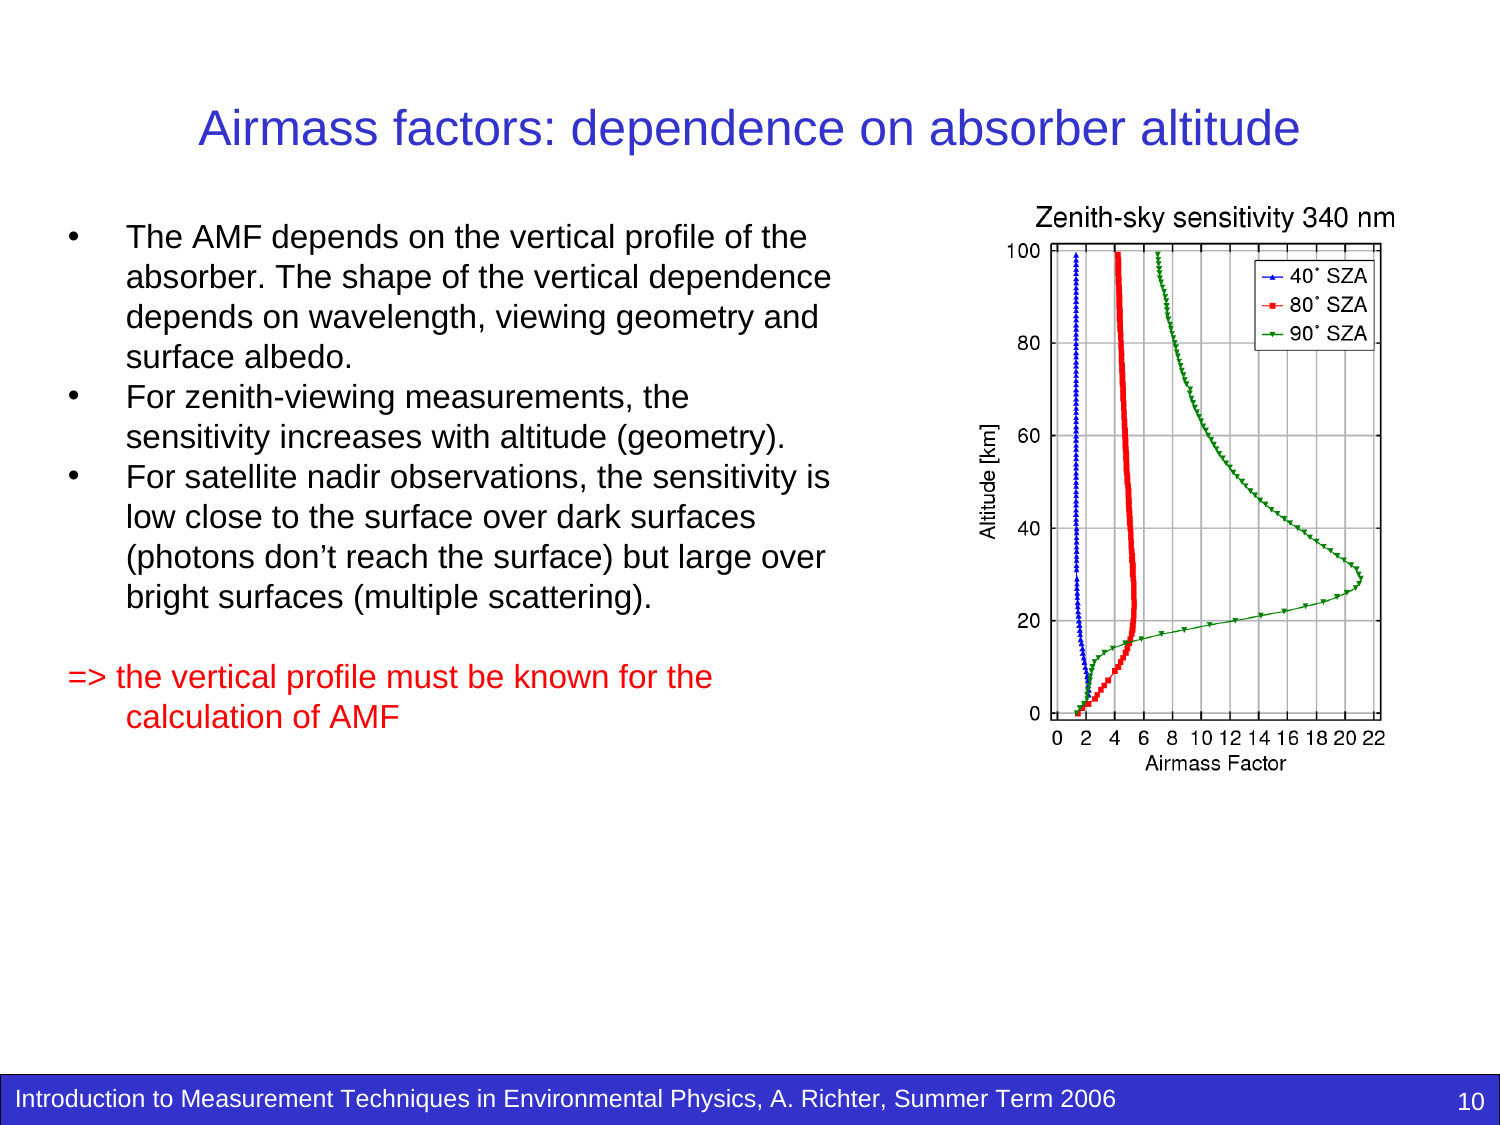

Airmass factors: dependence on absorber altitude
The AMF depends on the vertical profile of the absorber. The shape of the vertical dependence depends on wavelength, viewing geometry and surface albedo.
For zenith-viewing measurements, the sensitivity increases with altitude (geometry).
For satellite nadir observations, the sensitivity is low close to the surface over dark surfaces (photons don’t reach the surface) but large over bright surfaces (multiple scattering).
=> the vertical profile must be known for the calculation of AMF
10